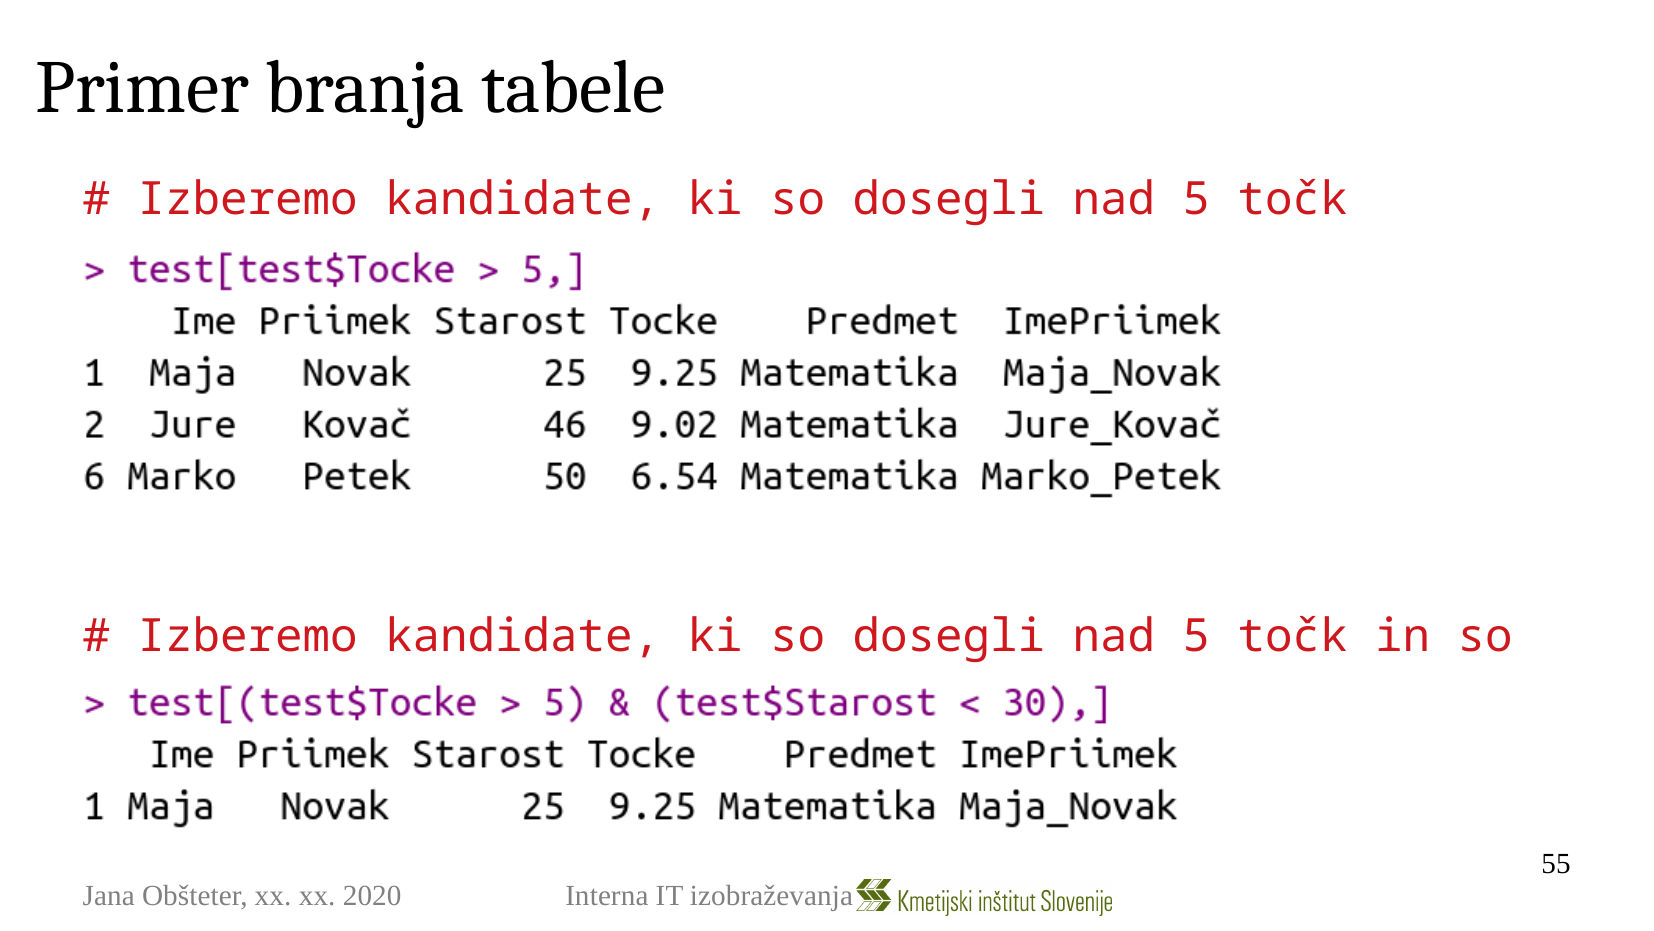

# Primer branja tabele
# Izberemo kandidate, ki so dosegli nad 5 točk # Izberemo kandidate, ki so dosegli nad 5 točk in so mlajši od 30
55